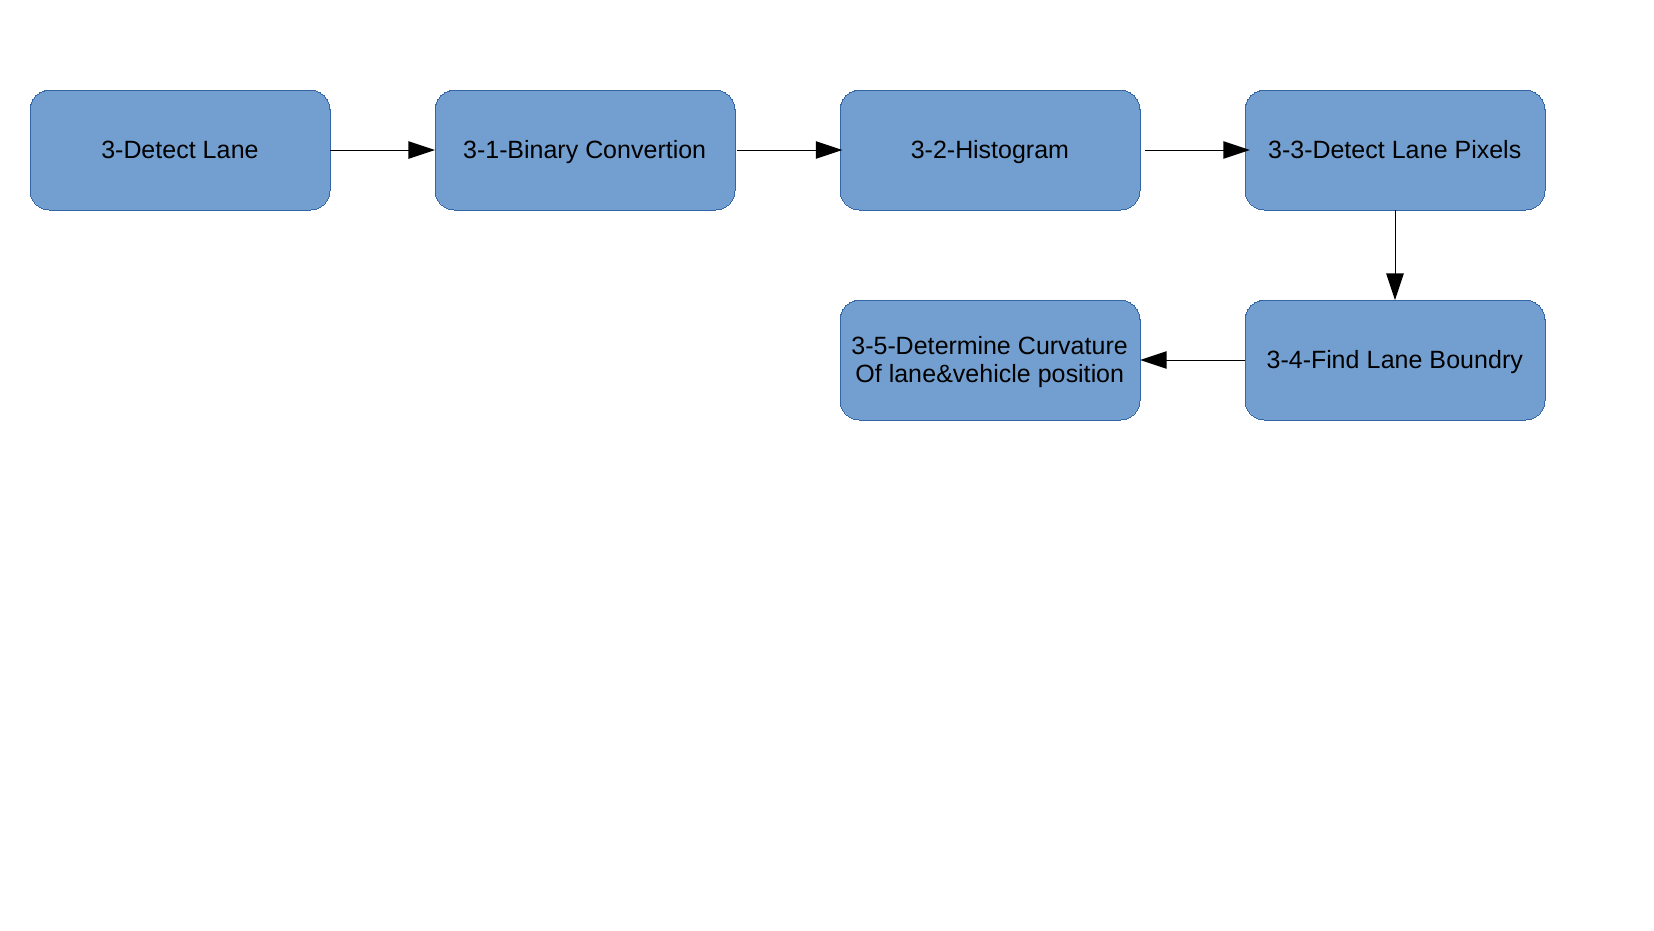

3-Detect Lane
3-1-Binary Convertion
3-2-Histogram
3-3-Detect Lane Pixels
3-5-Determine Curvature
Of lane&vehicle position
3-4-Find Lane Boundry